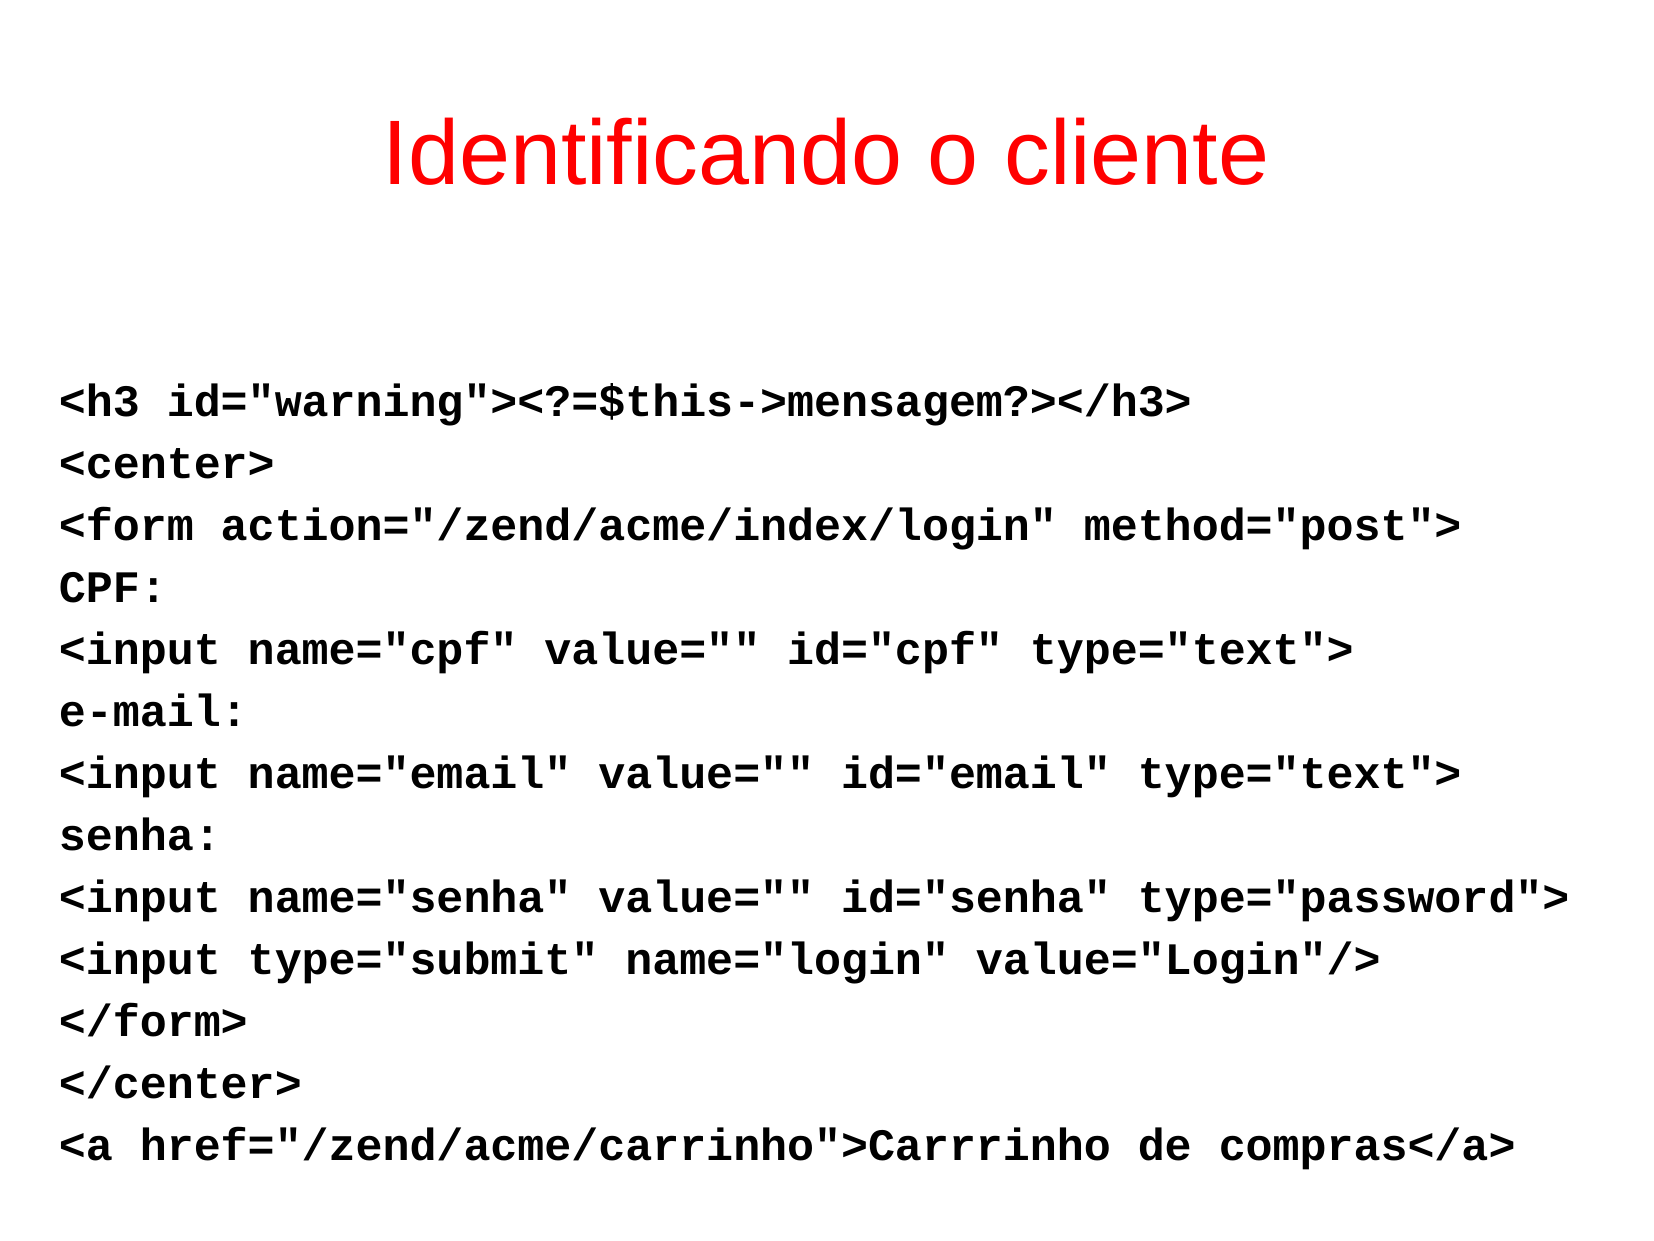

# Identificando o cliente
<h3 id="warning"><?=$this->mensagem?></h3>
<center>
<form action="/zend/acme/index/login" method="post">
CPF:
<input name="cpf" value="" id="cpf" type="text">
e-mail:
<input name="email" value="" id="email" type="text">
senha:
<input name="senha" value="" id="senha" type="password">
<input type="submit" name="login" value="Login"/>
</form>
</center>
<a href="/zend/acme/carrinho">Carrrinho de compras</a>